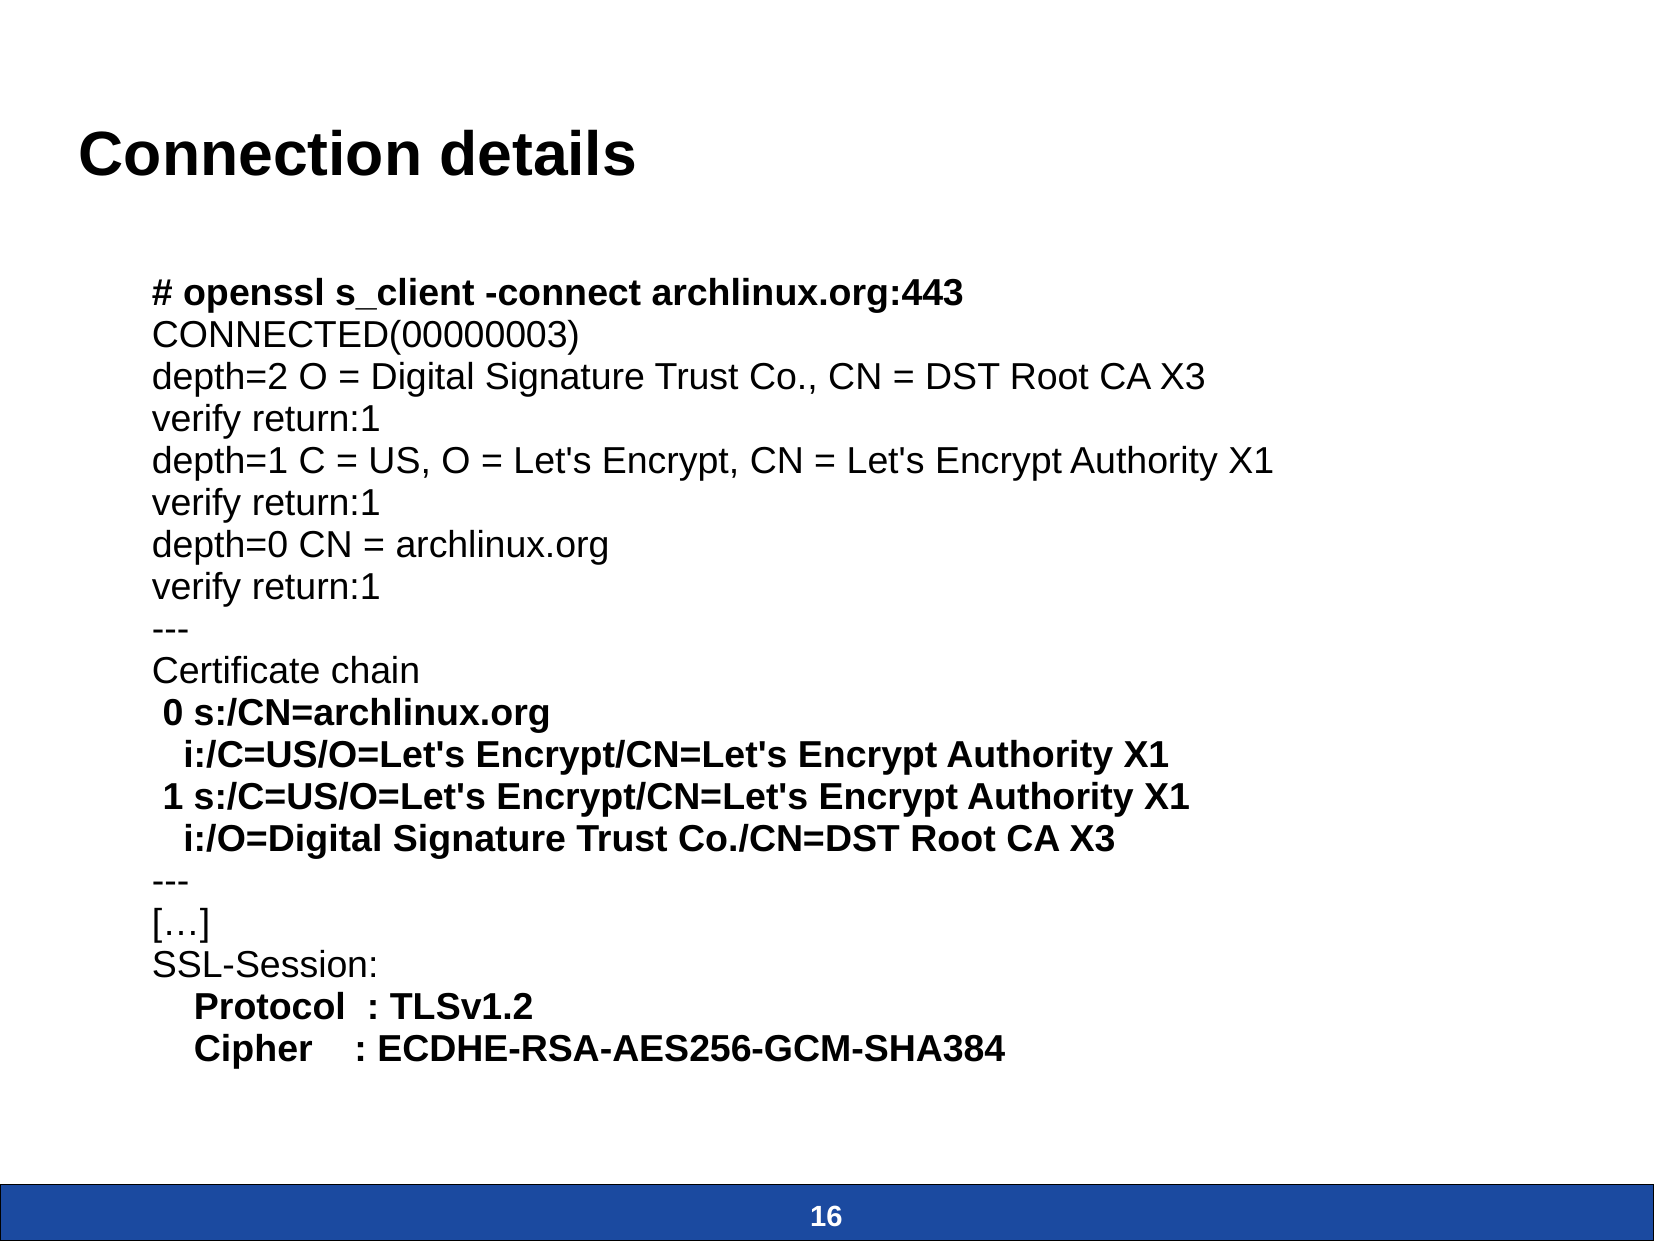

# Connection details
# openssl s_client -connect archlinux.org:443
CONNECTED(00000003)
depth=2 O = Digital Signature Trust Co., CN = DST Root CA X3
verify return:1
depth=1 C = US, O = Let's Encrypt, CN = Let's Encrypt Authority X1
verify return:1
depth=0 CN = archlinux.org
verify return:1
---
Certificate chain
 0 s:/CN=archlinux.org
 i:/C=US/O=Let's Encrypt/CN=Let's Encrypt Authority X1
 1 s:/C=US/O=Let's Encrypt/CN=Let's Encrypt Authority X1
 i:/O=Digital Signature Trust Co./CN=DST Root CA X3
---
[…]
SSL-Session:
 Protocol : TLSv1.2
 Cipher : ECDHE-RSA-AES256-GCM-SHA384
16